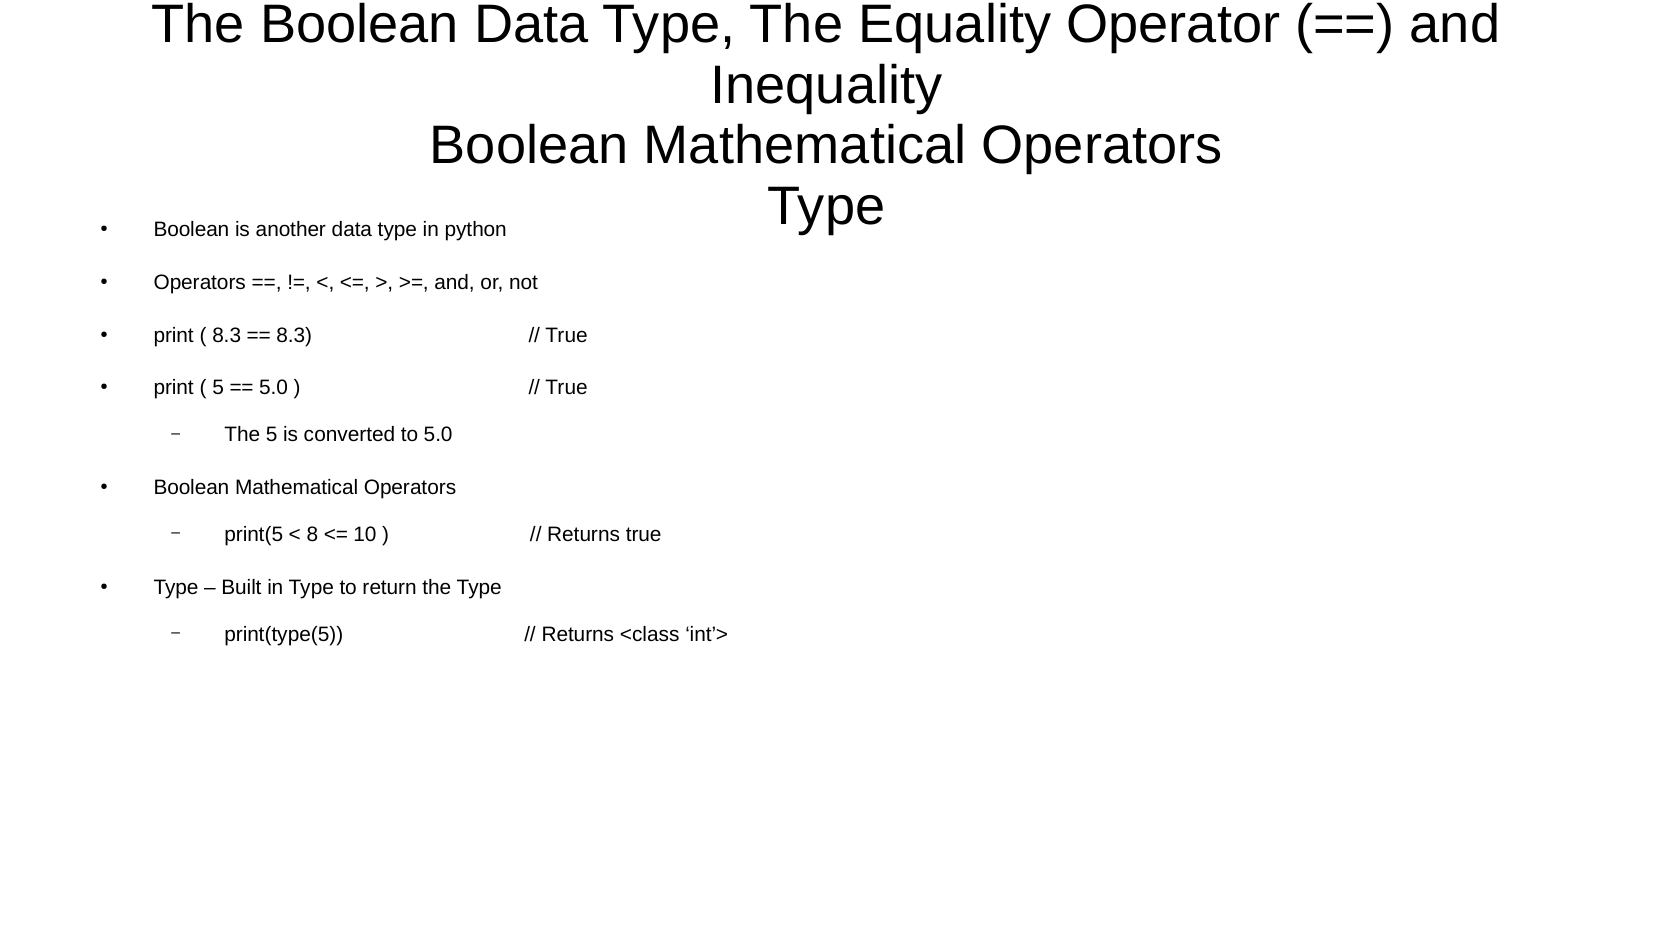

# The Boolean Data Type, The Equality Operator (==) and Inequality Boolean Mathematical Operators Type
Boolean is another data type in python
Operators ==, !=, <, <=, >, >=, and, or, not
print ( 8.3 == 8.3) 			// True
print ( 5 == 5.0 ) 			// True
The 5 is converted to 5.0
Boolean Mathematical Operators
print(5 < 8 <= 10 ) 		 // Returns true
Type – Built in Type to return the Type
print(type(5)) 			// Returns <class ‘int’>